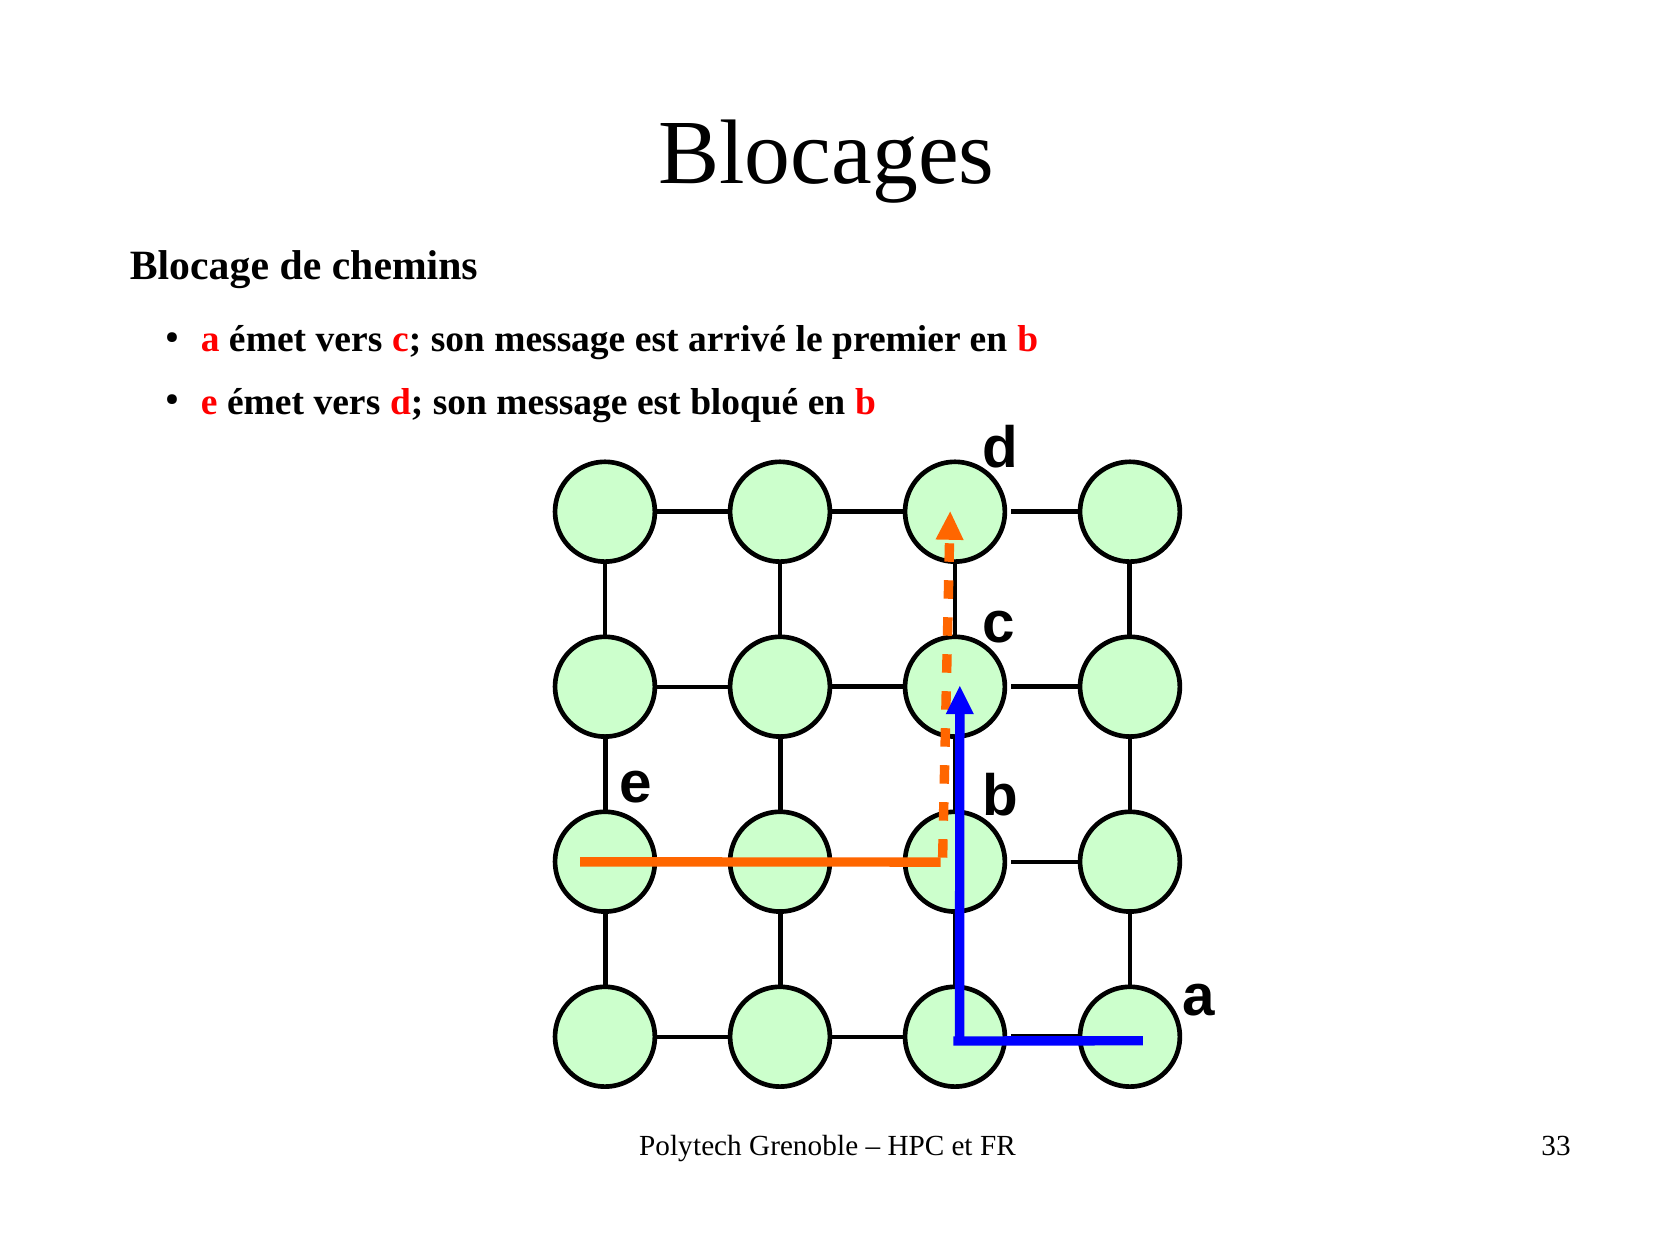

# Blocages
Blocage de chemins
a émet vers c; son message est arrivé le premier en b
e émet vers d; son message est bloqué en b
d
c
e
b
a
Matthieu PAYET
33